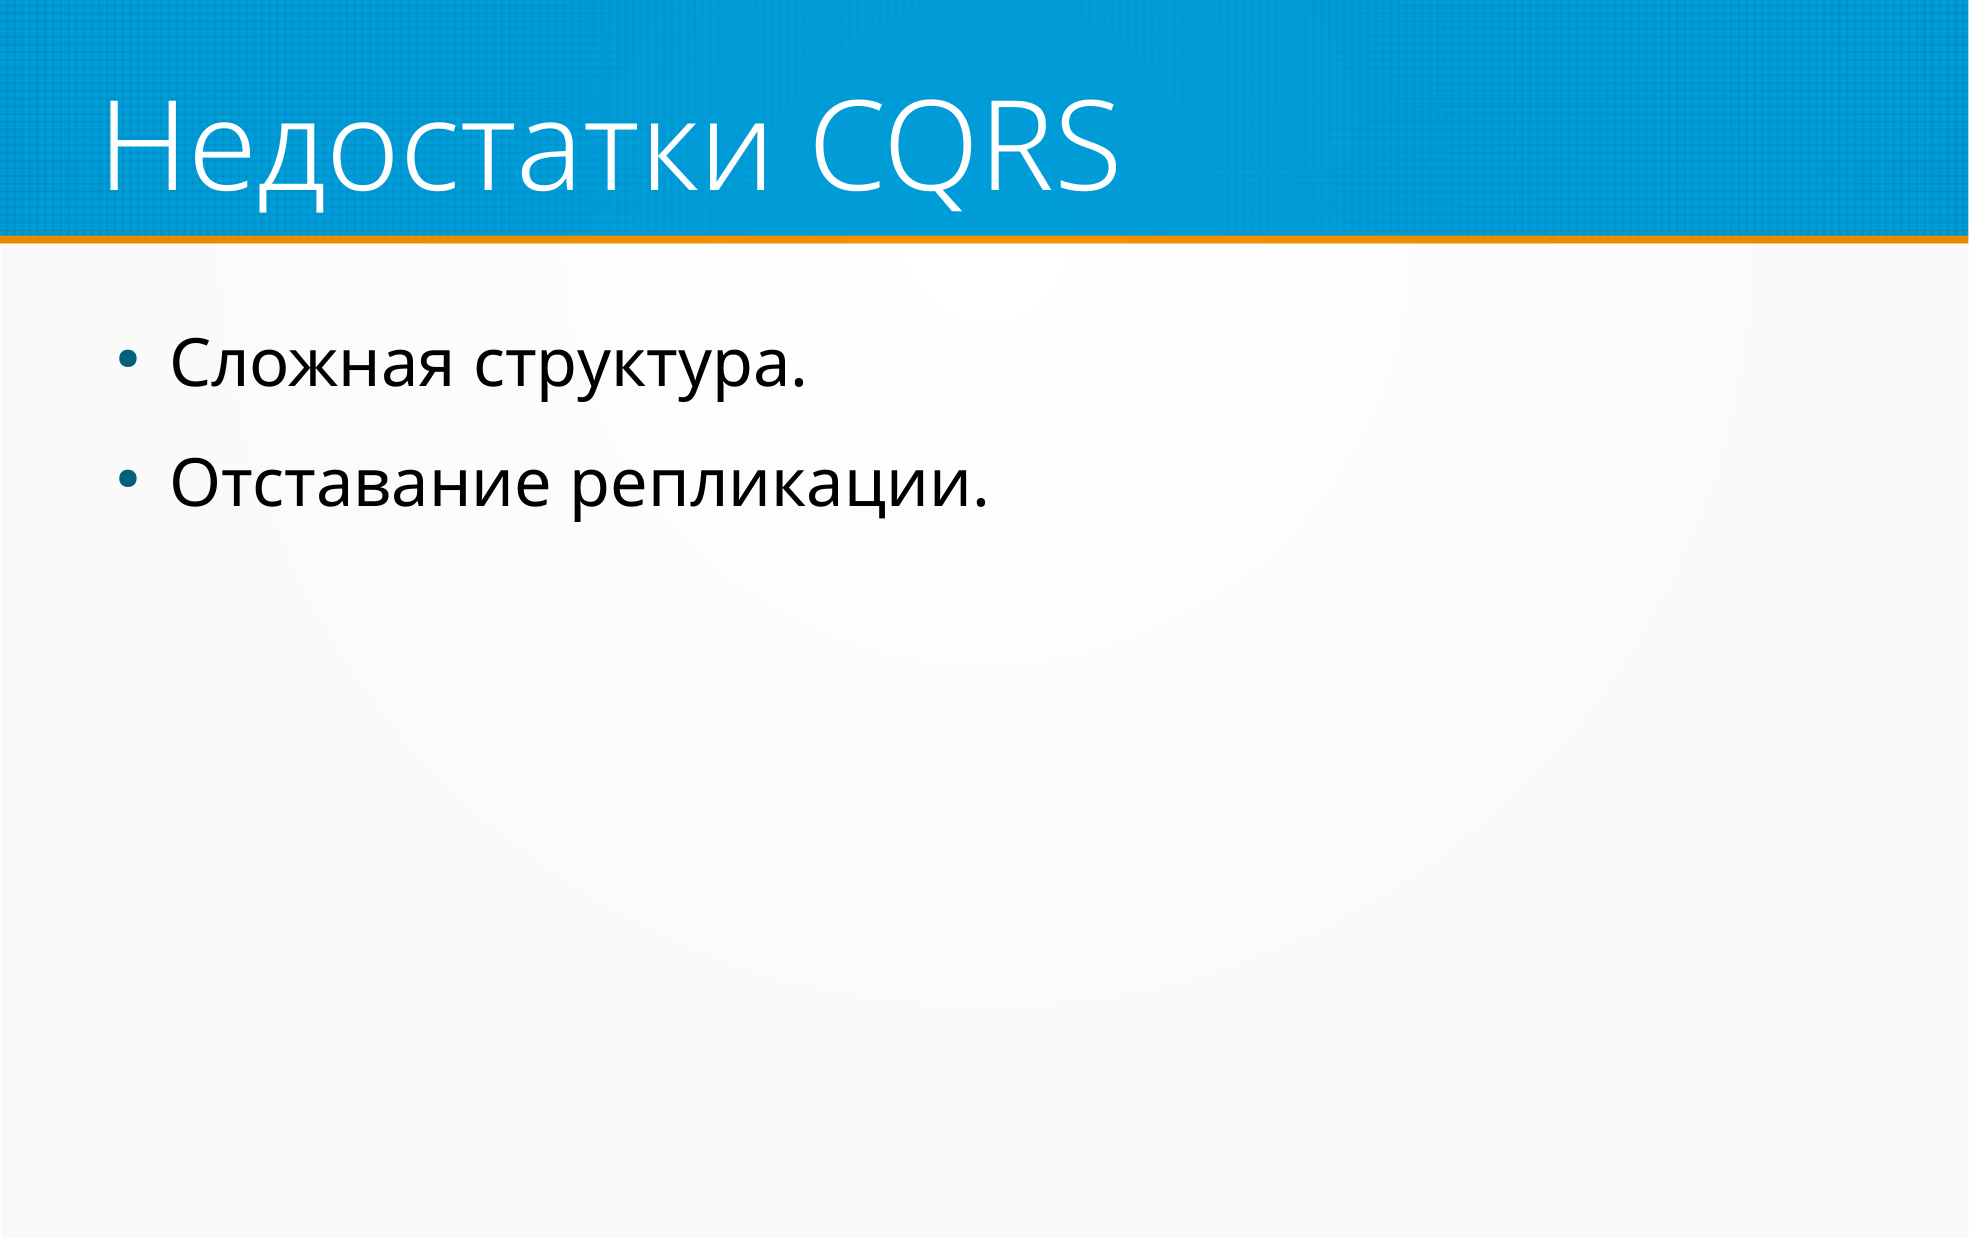

# Недостатки CQRS
Сложная структура.
Отставание репликации.